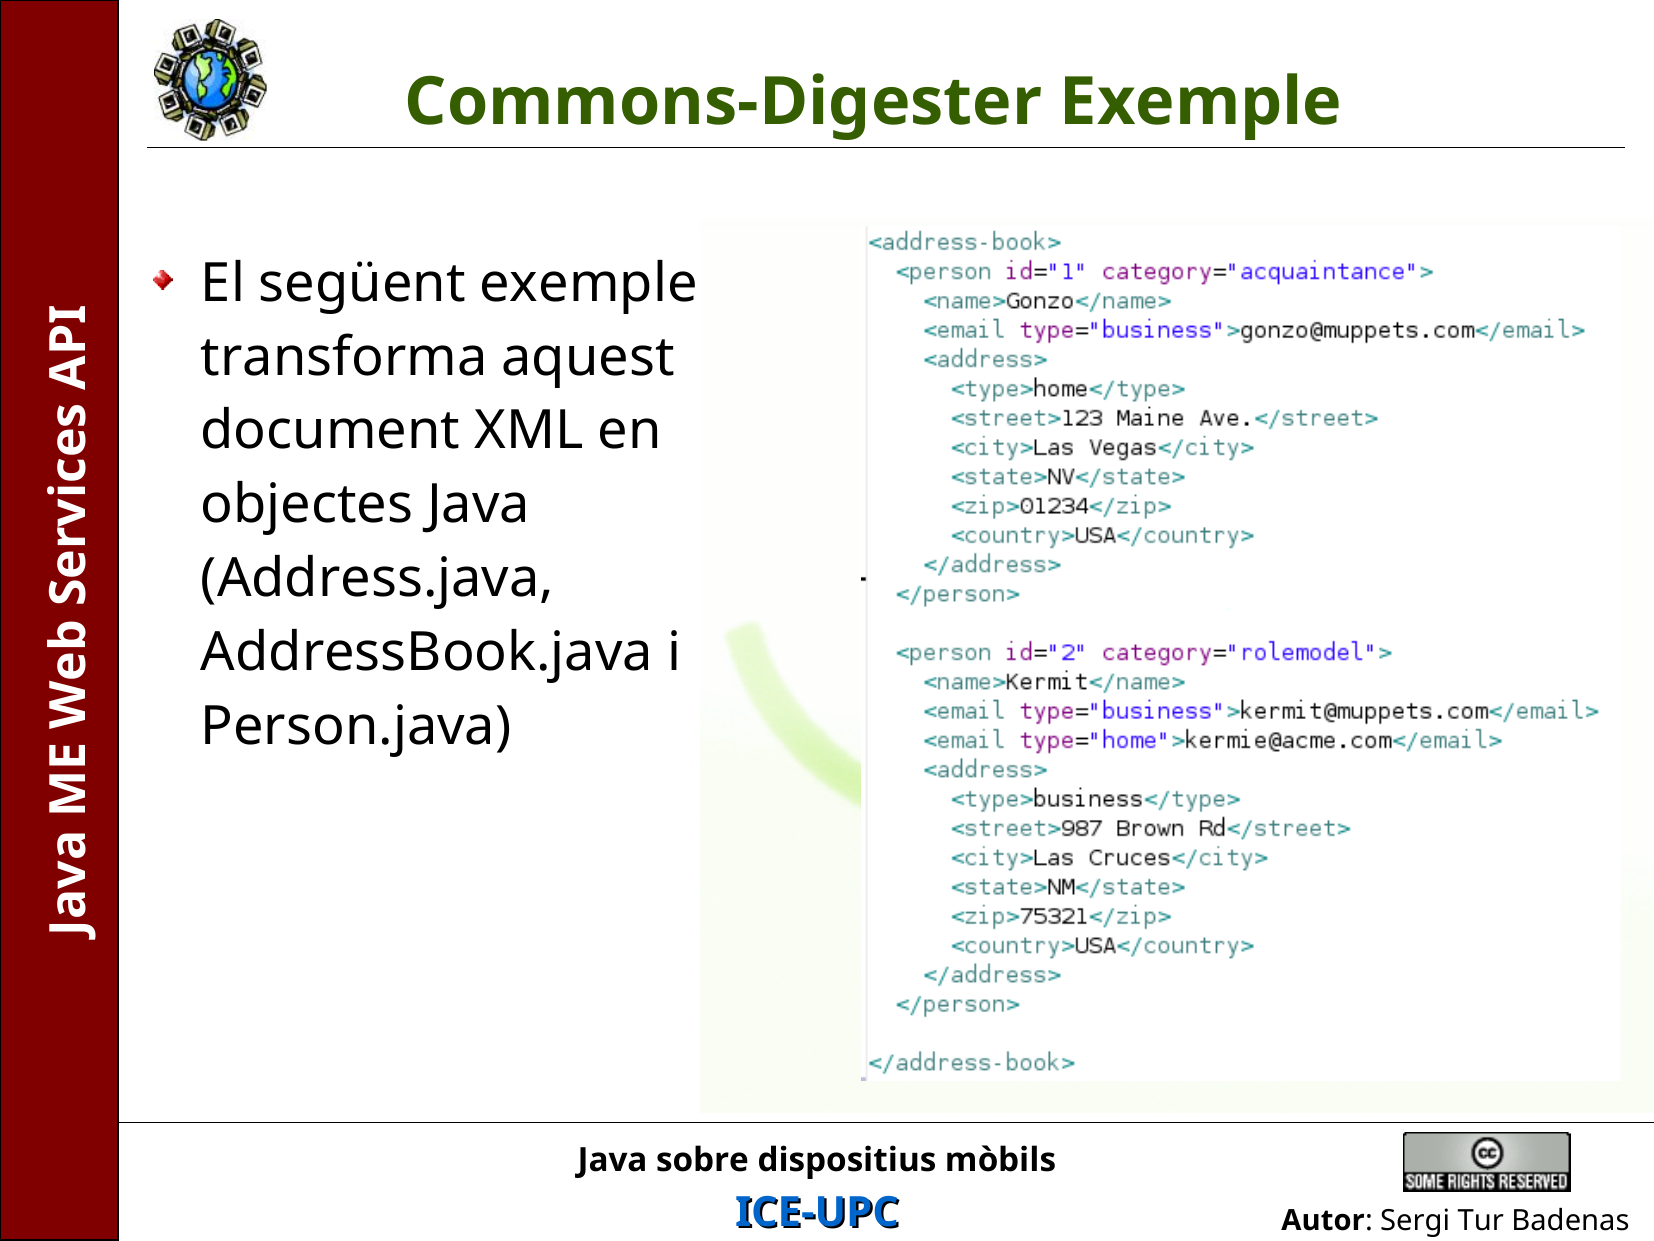

# Commons-Digester Exemple
El següent exemple transforma aquest document XML en objectes Java (Address.java, AddressBook.java i Person.java)